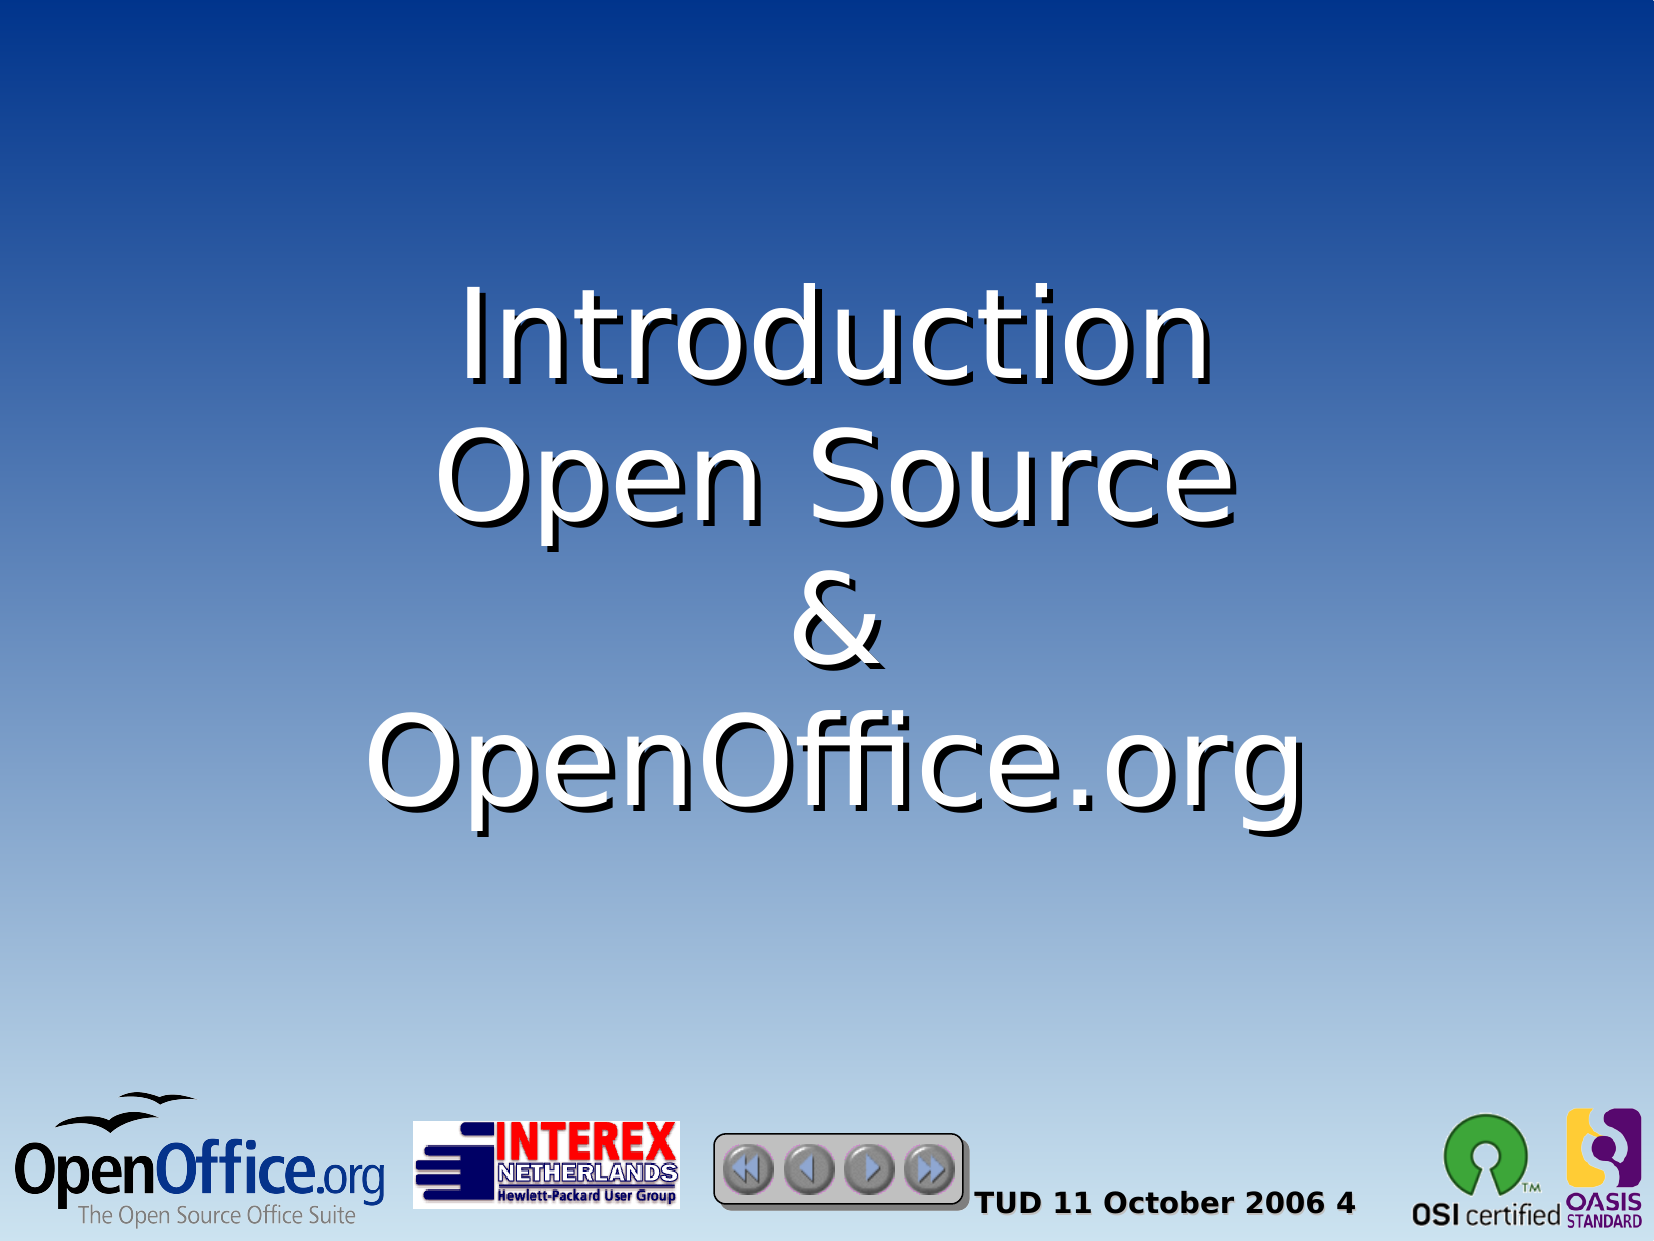

Introduction
Open Source
&
OpenOffice.org
#
TUD 11 October 2006